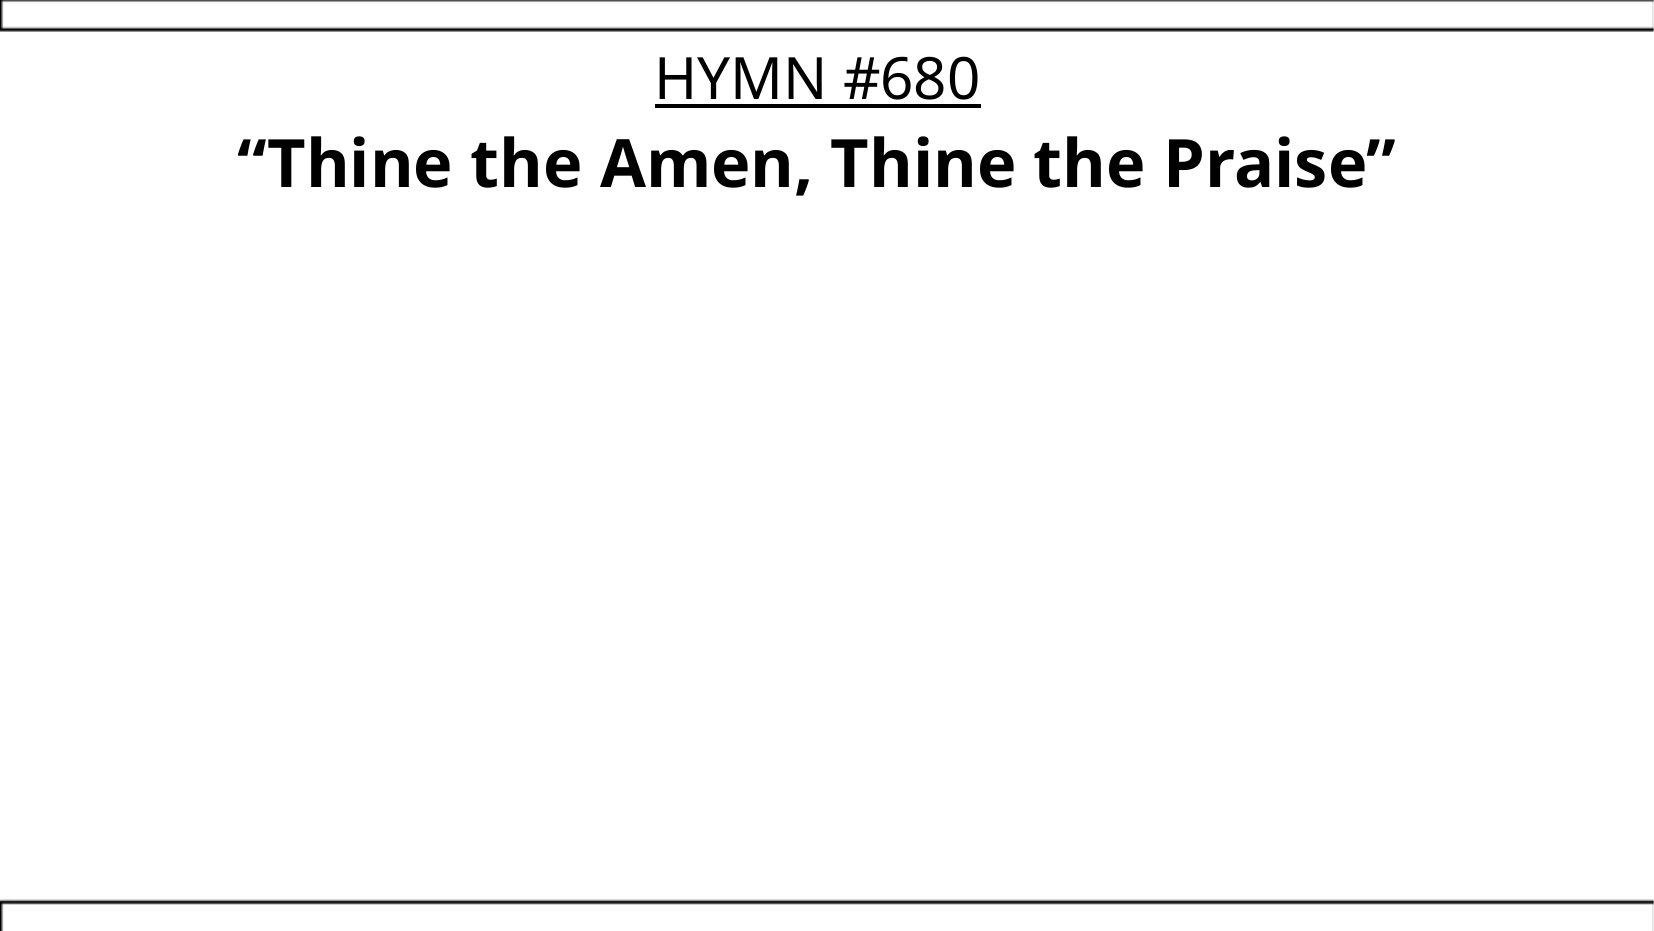

HYMN #680
“Thine the Amen, Thine the Praise”